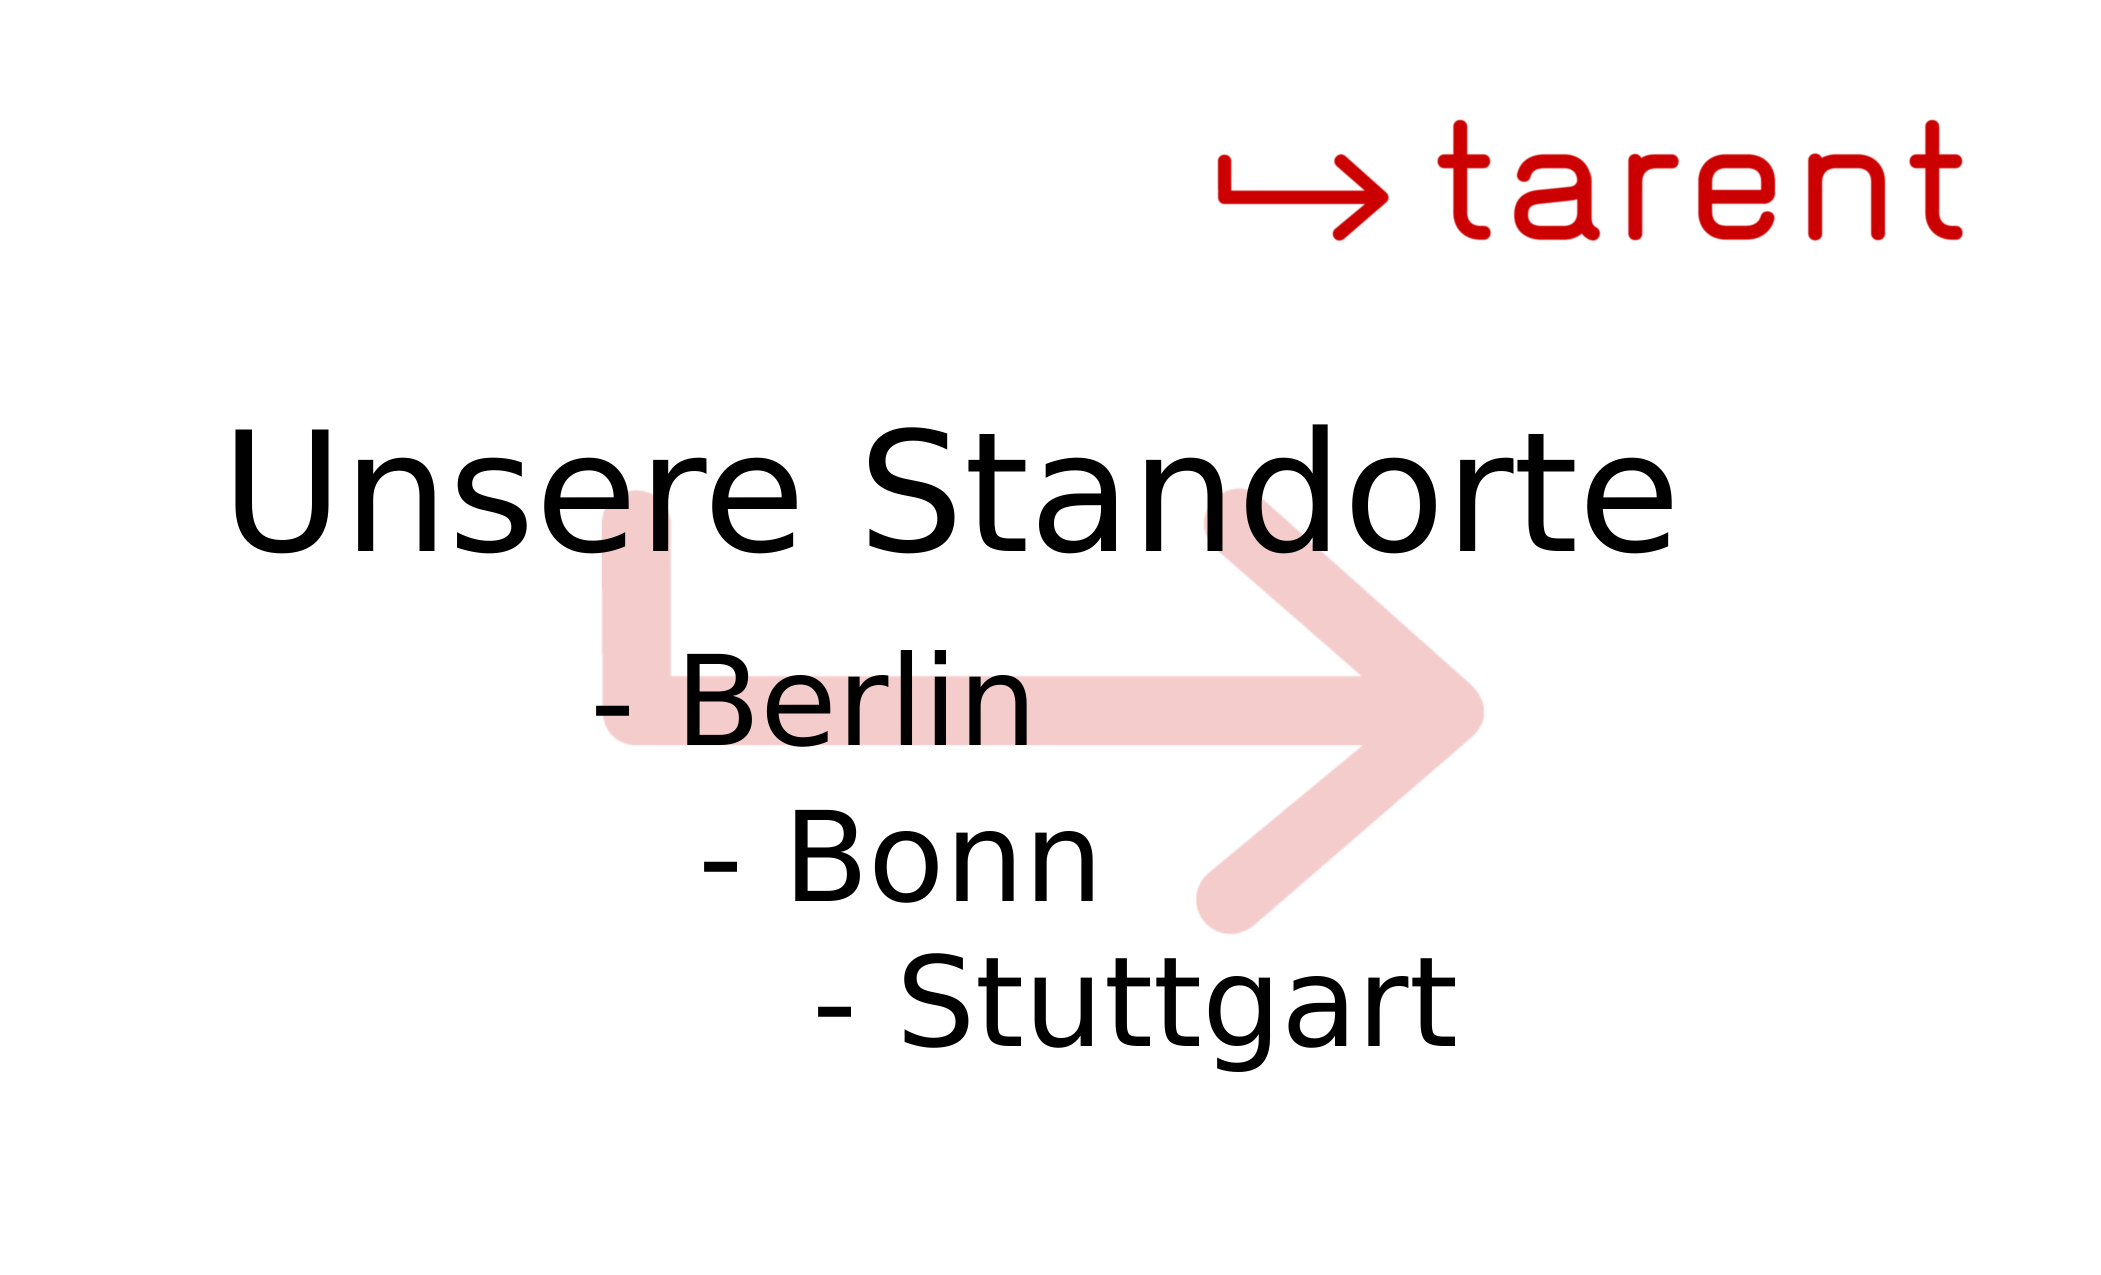

Unsere Standorte
					- Berlin
 - Bonn
								- Stuttgart